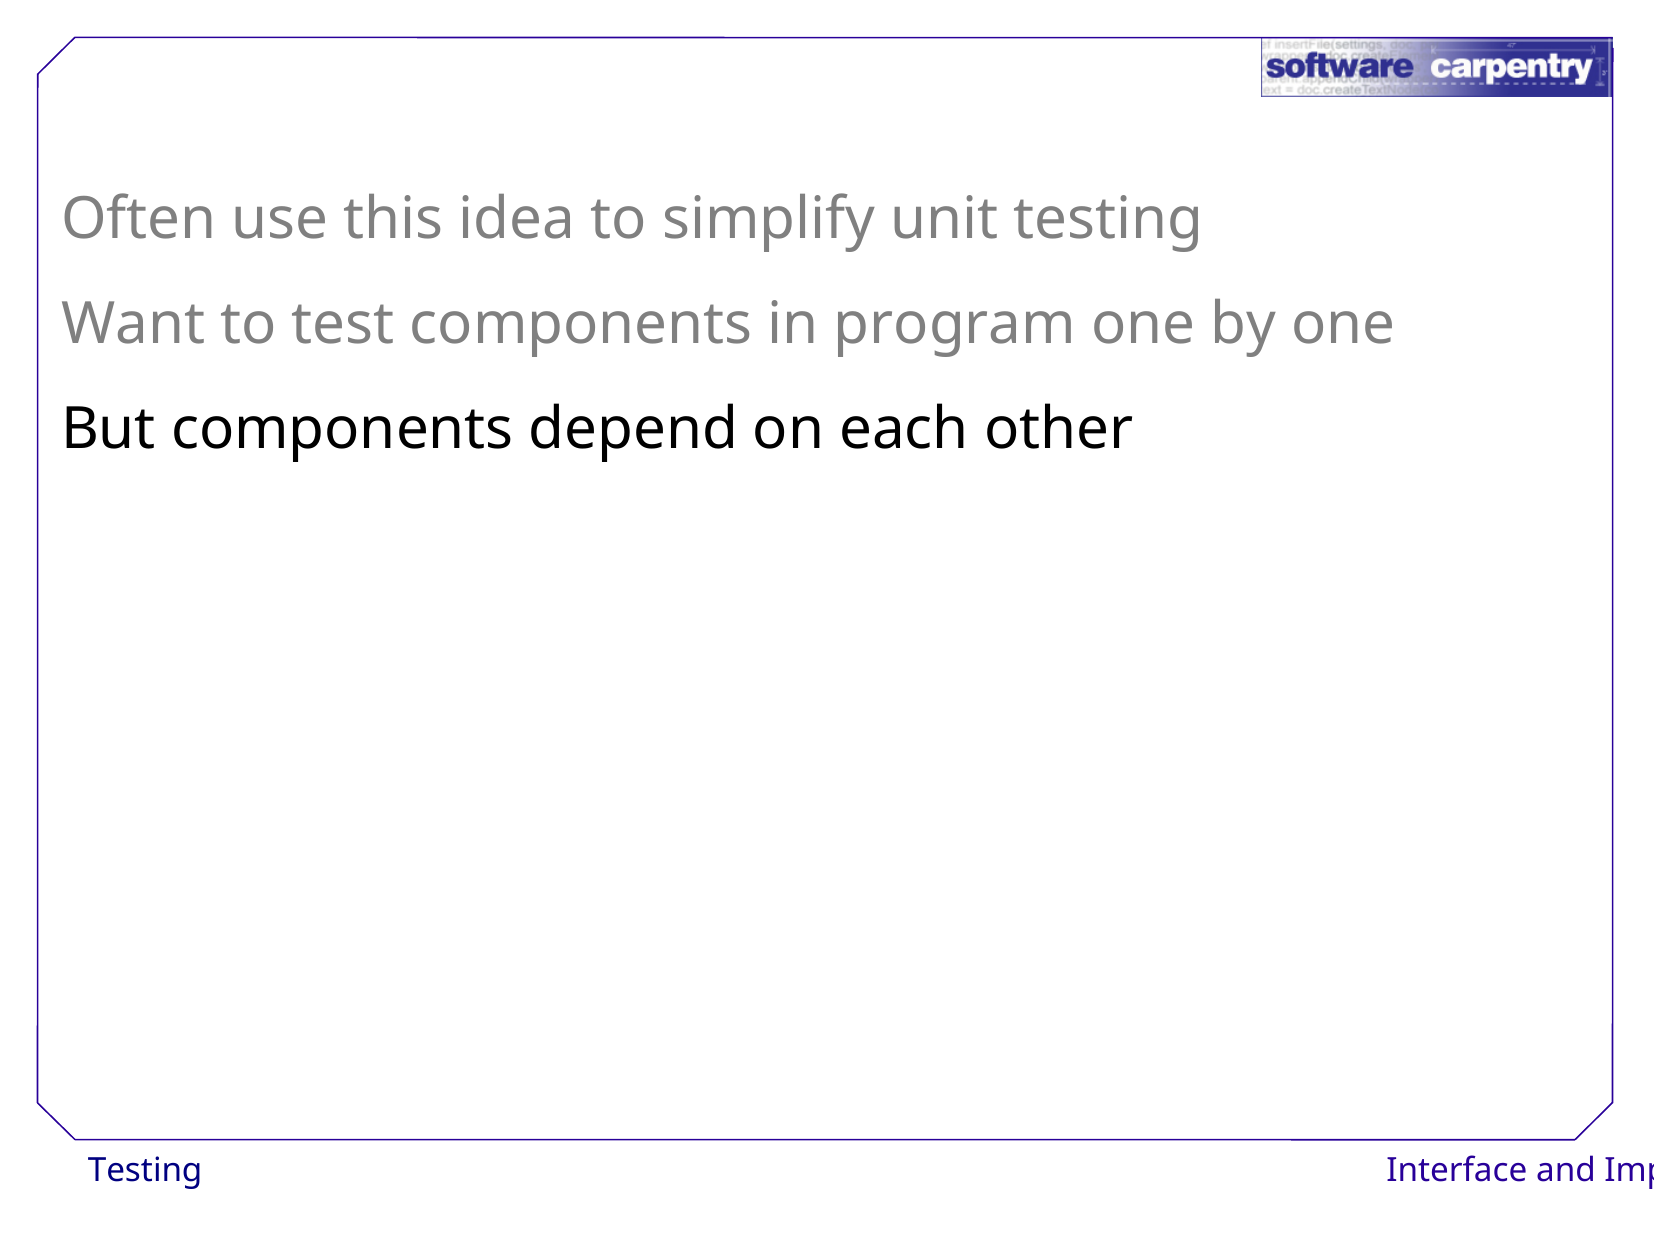

Often use this idea to simplify unit testing
Want to test components in program one by one
But components depend on each other